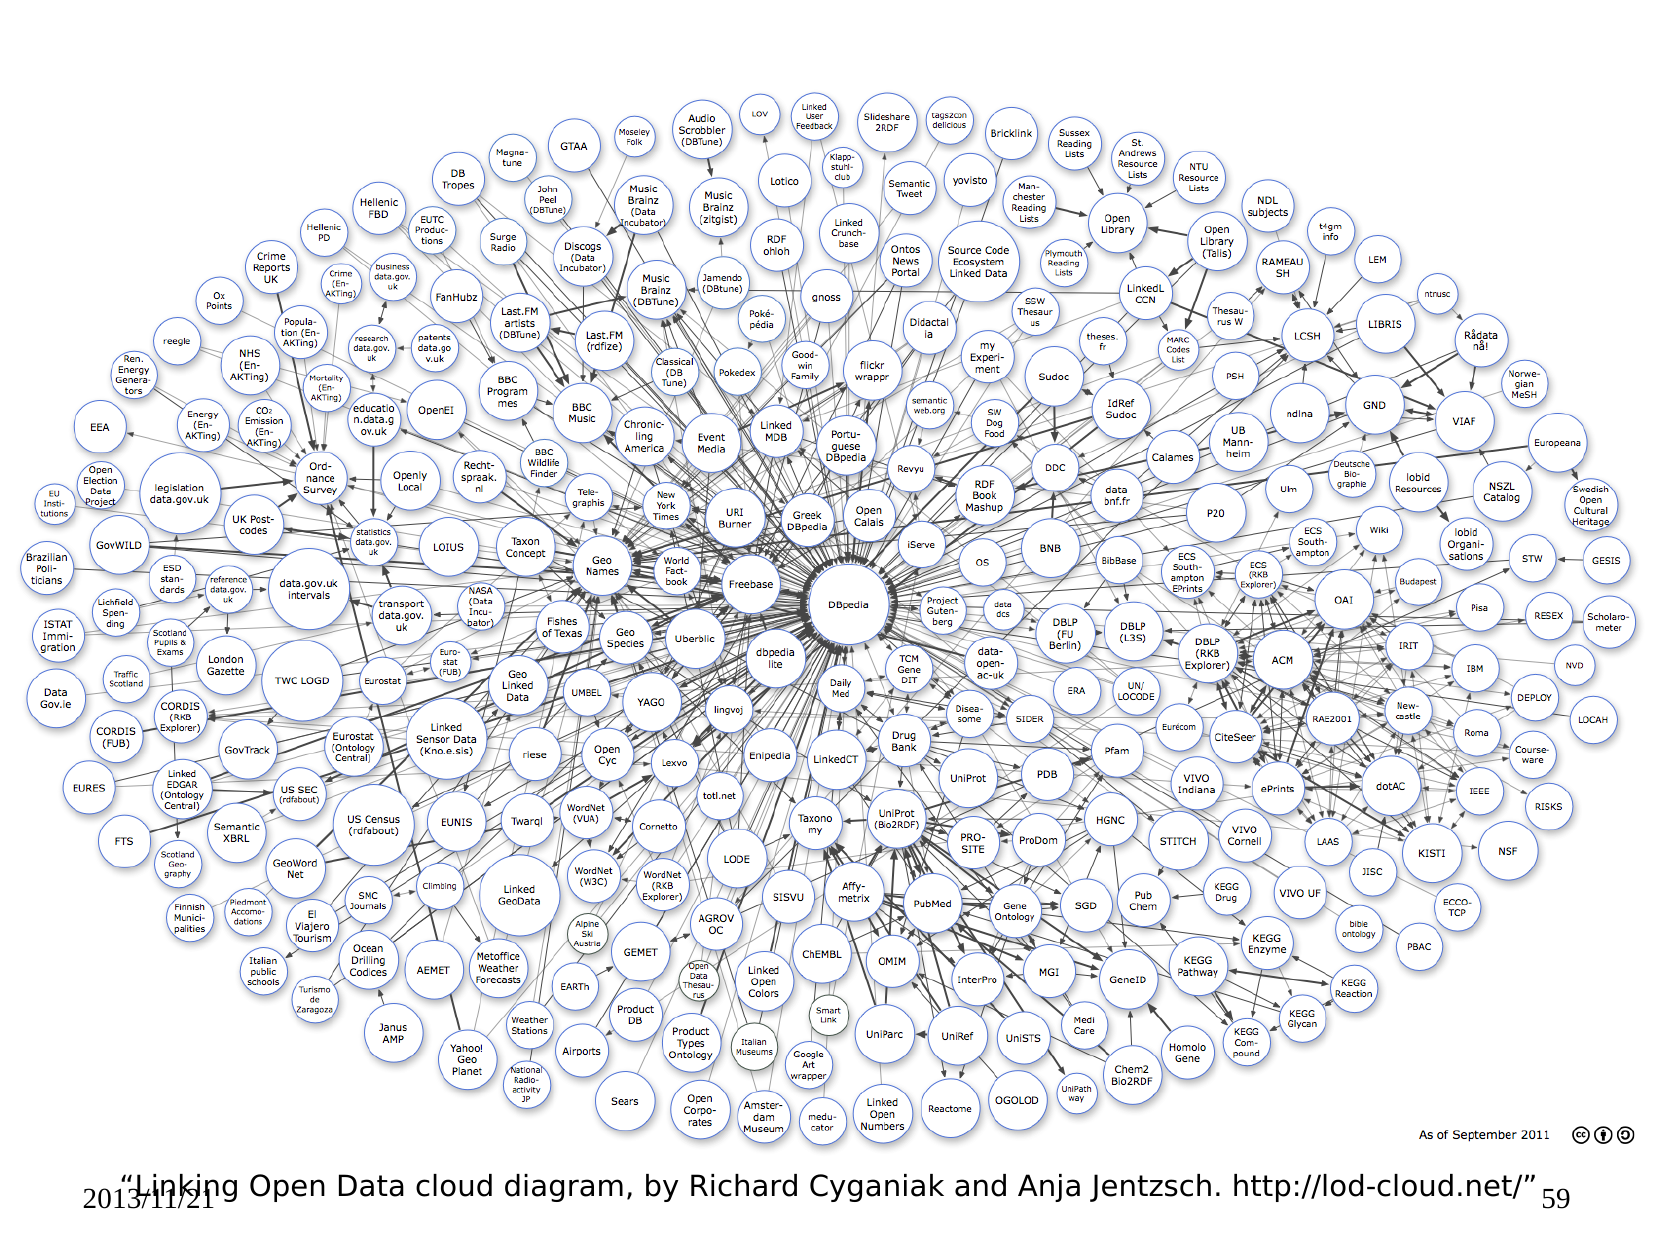

2013/11/21
59
“Linking Open Data cloud diagram, by Richard Cyganiak and Anja Jentzsch. http://lod-cloud.net/”